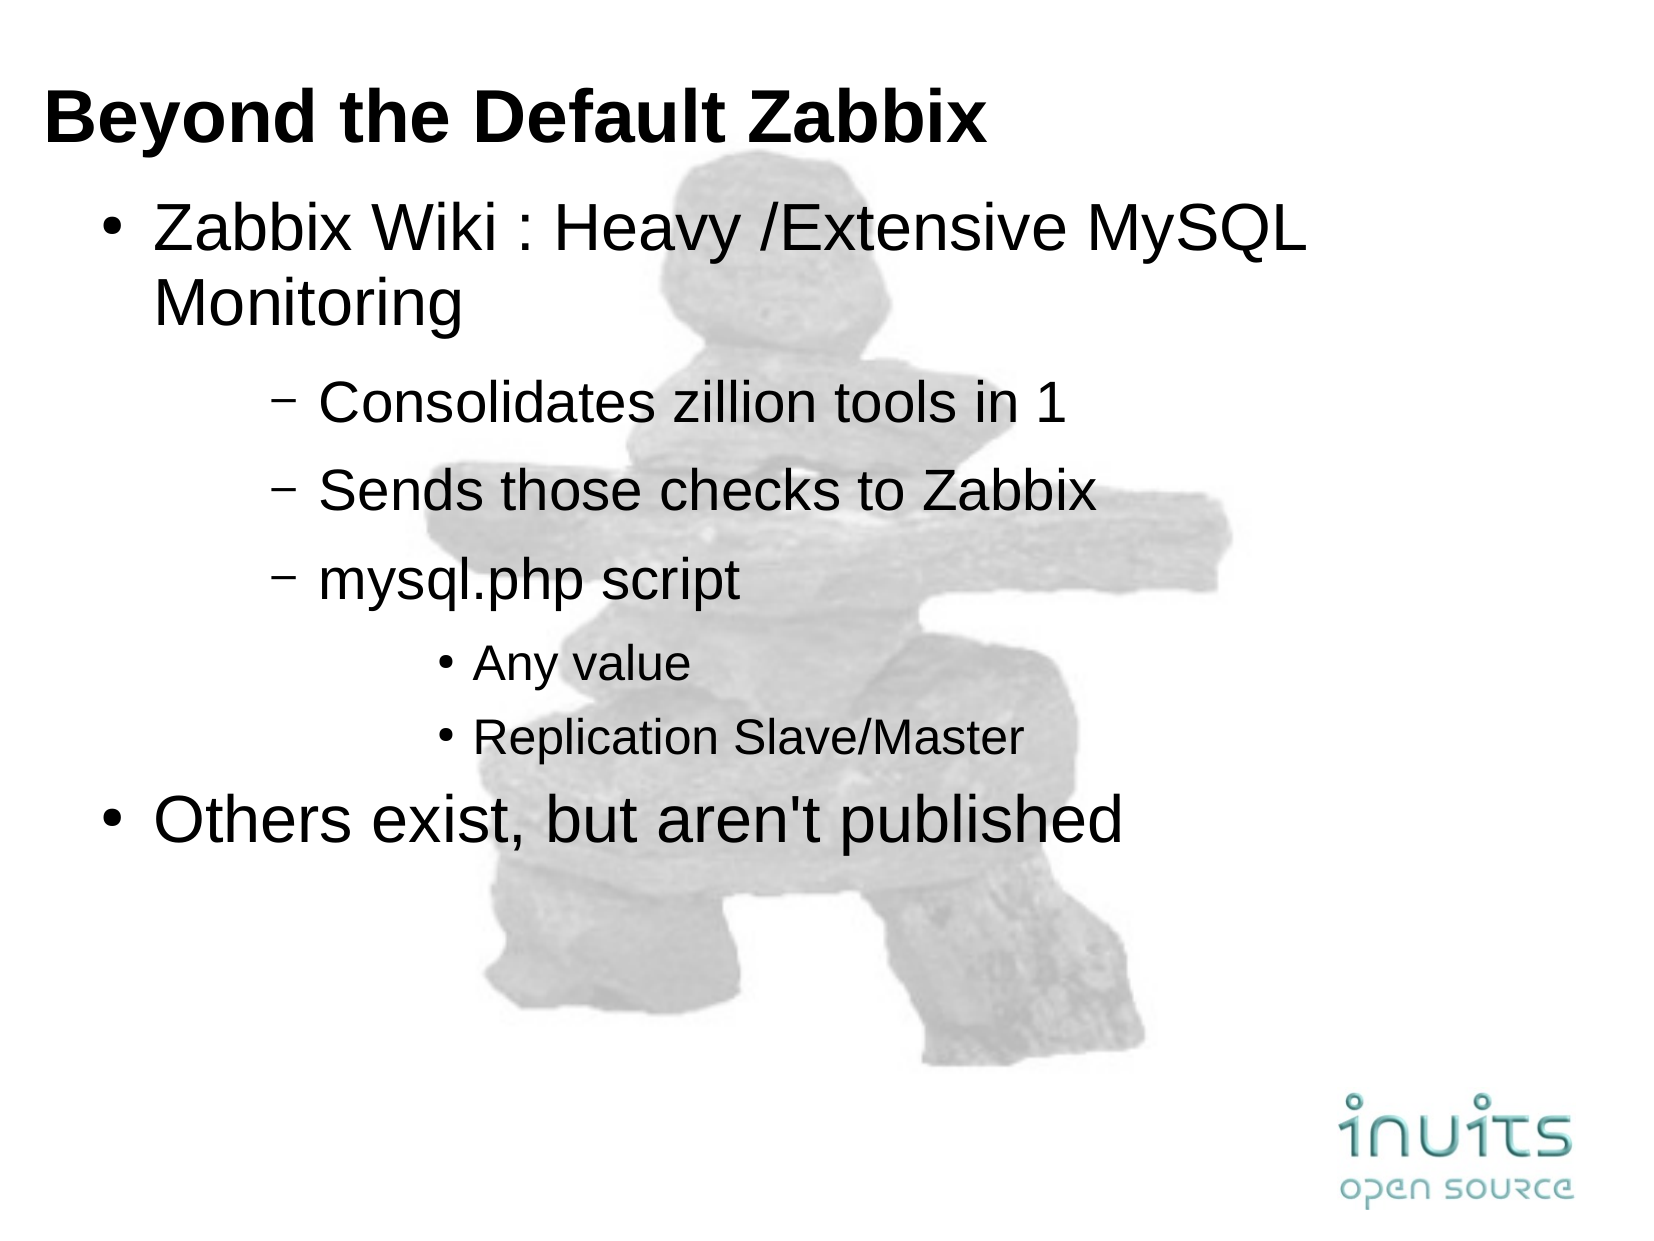

# Beyond the Default Zabbix
Zabbix Wiki : Heavy /Extensive MySQL Monitoring
Consolidates zillion tools in 1
Sends those checks to Zabbix
mysql.php script
Any value
Replication Slave/Master
Others exist, but aren't published
48